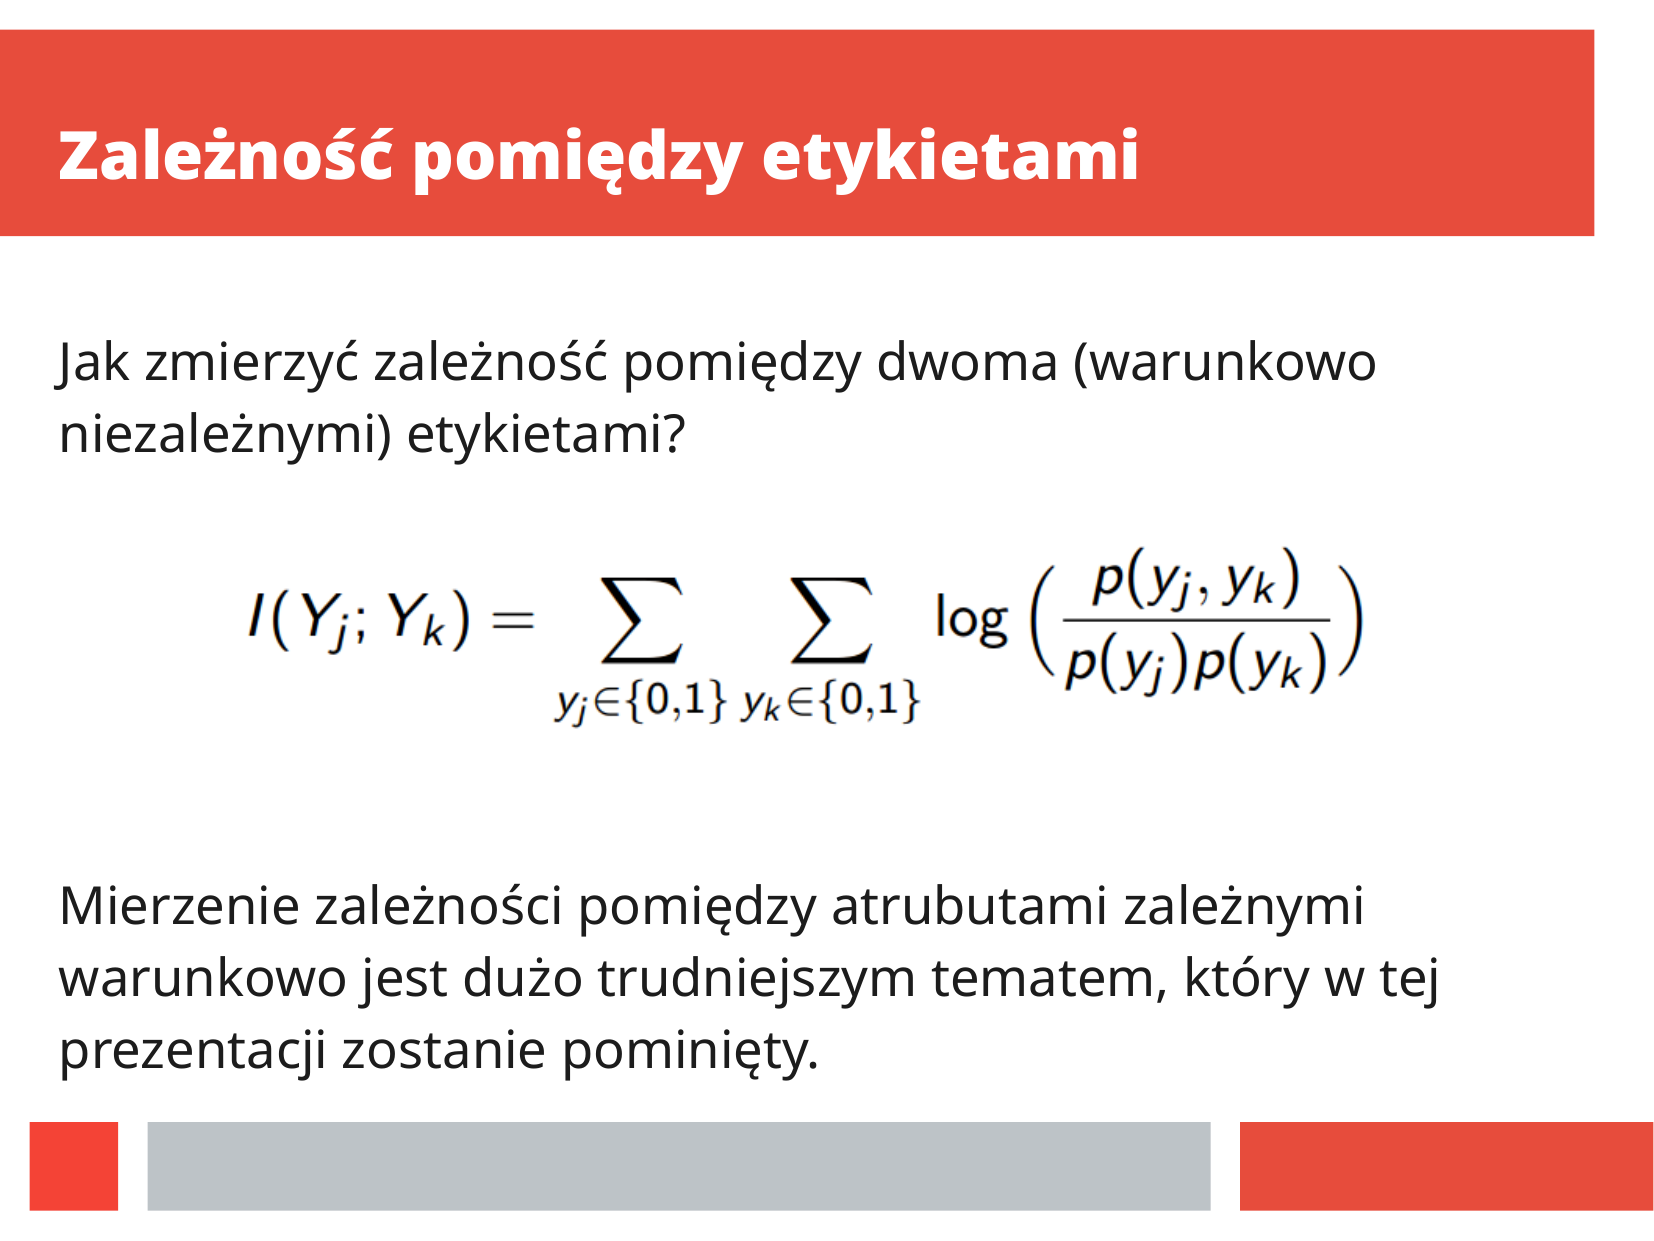

# Zależność pomiędzy etykietami
Jak zmierzyć zależność pomiędzy dwoma (warunkowo niezależnymi) etykietami?
Mierzenie zależności pomiędzy atrubutami zależnymi warunkowo jest dużo trudniejszym tematem, który w tej prezentacji zostanie pominięty.